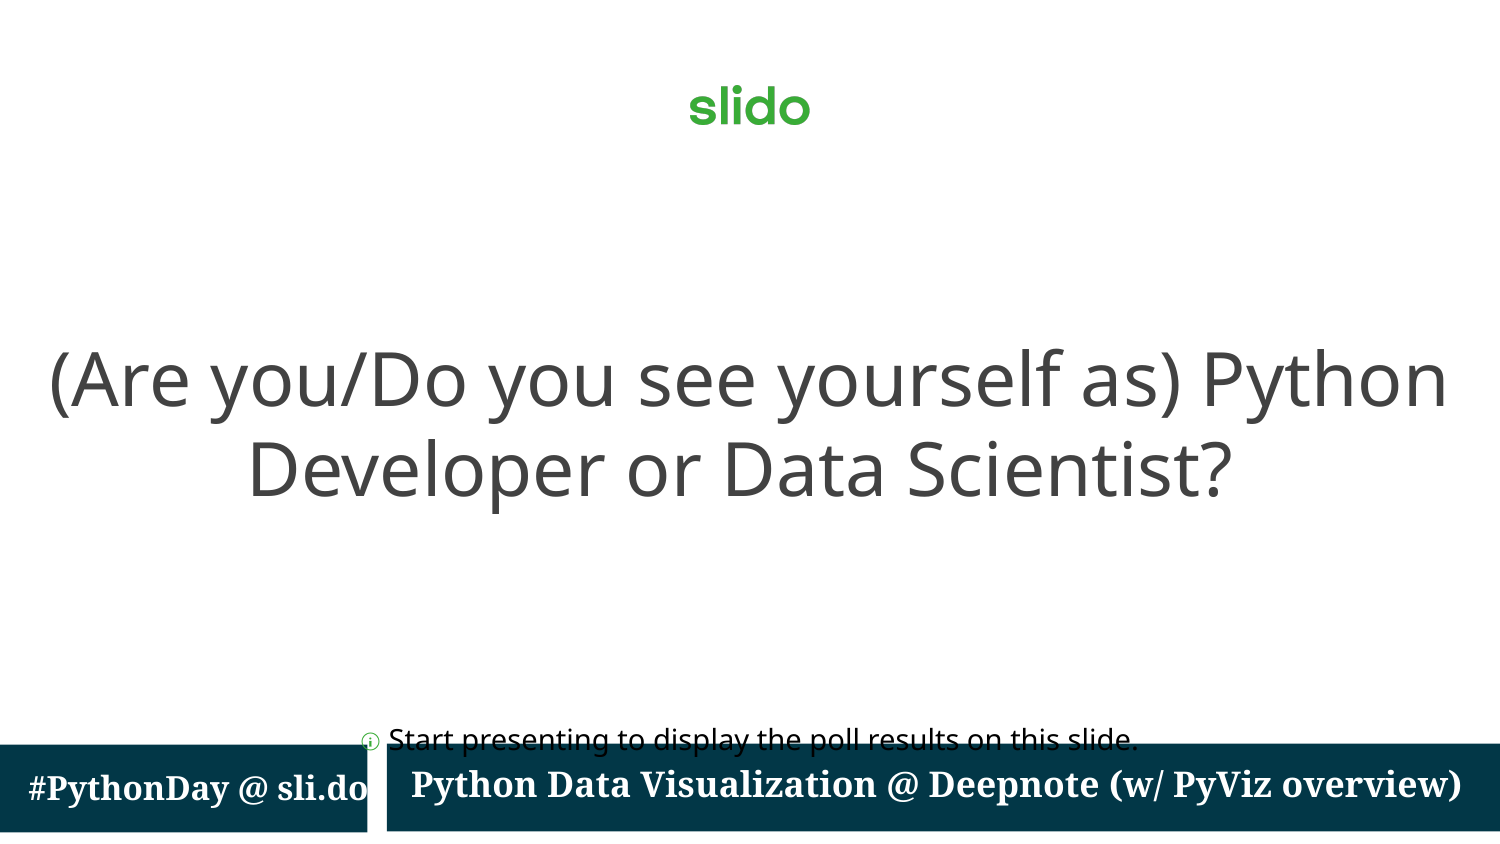

(Are you/Do you see yourself as) Python Developer or Data Scientist?
ⓘ Start presenting to display the poll results on this slide.
Python Data Visualization @ Deepnote (w/ PyViz overview)
#PythonDay @ sli.do